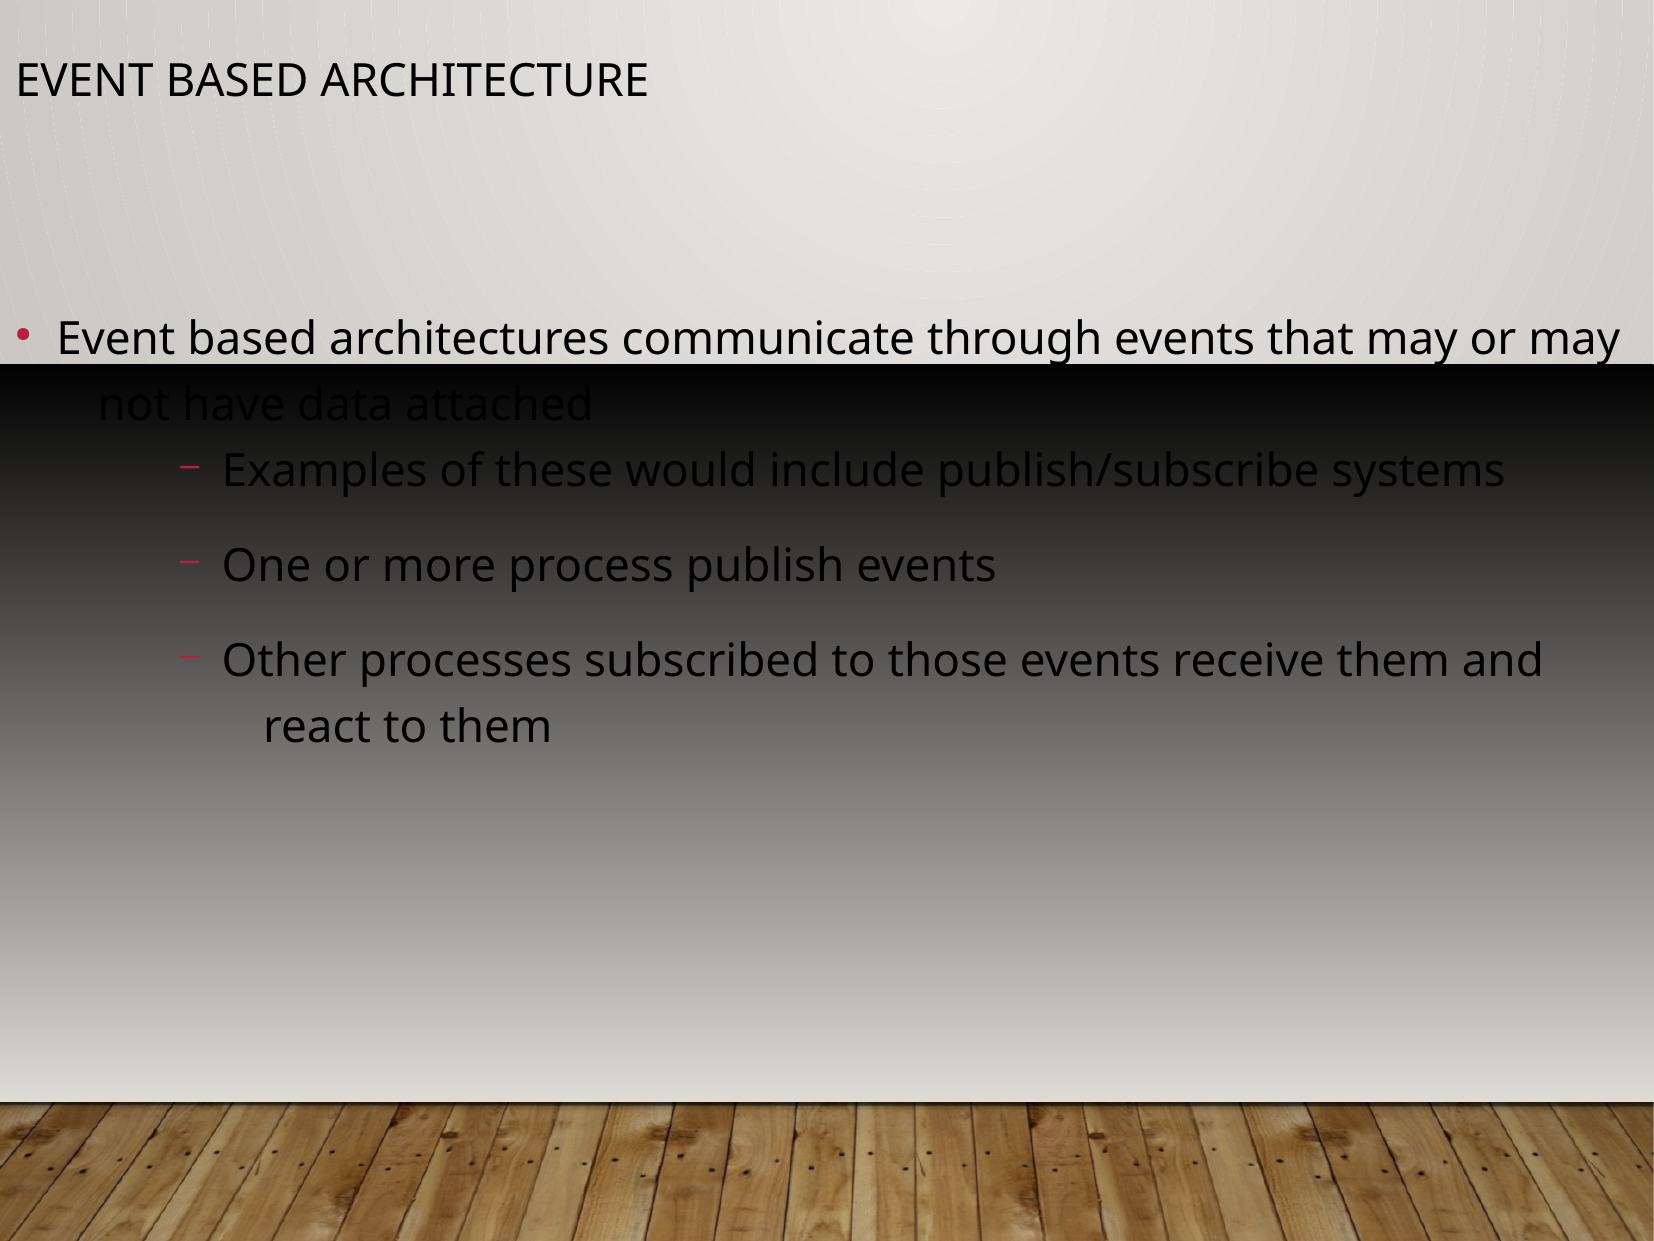

# Event Based Architecture
Event based architectures communicate through events that may or may not have data attached
Examples of these would include publish/subscribe systems
One or more process publish events
Other processes subscribed to those events receive them and react to them